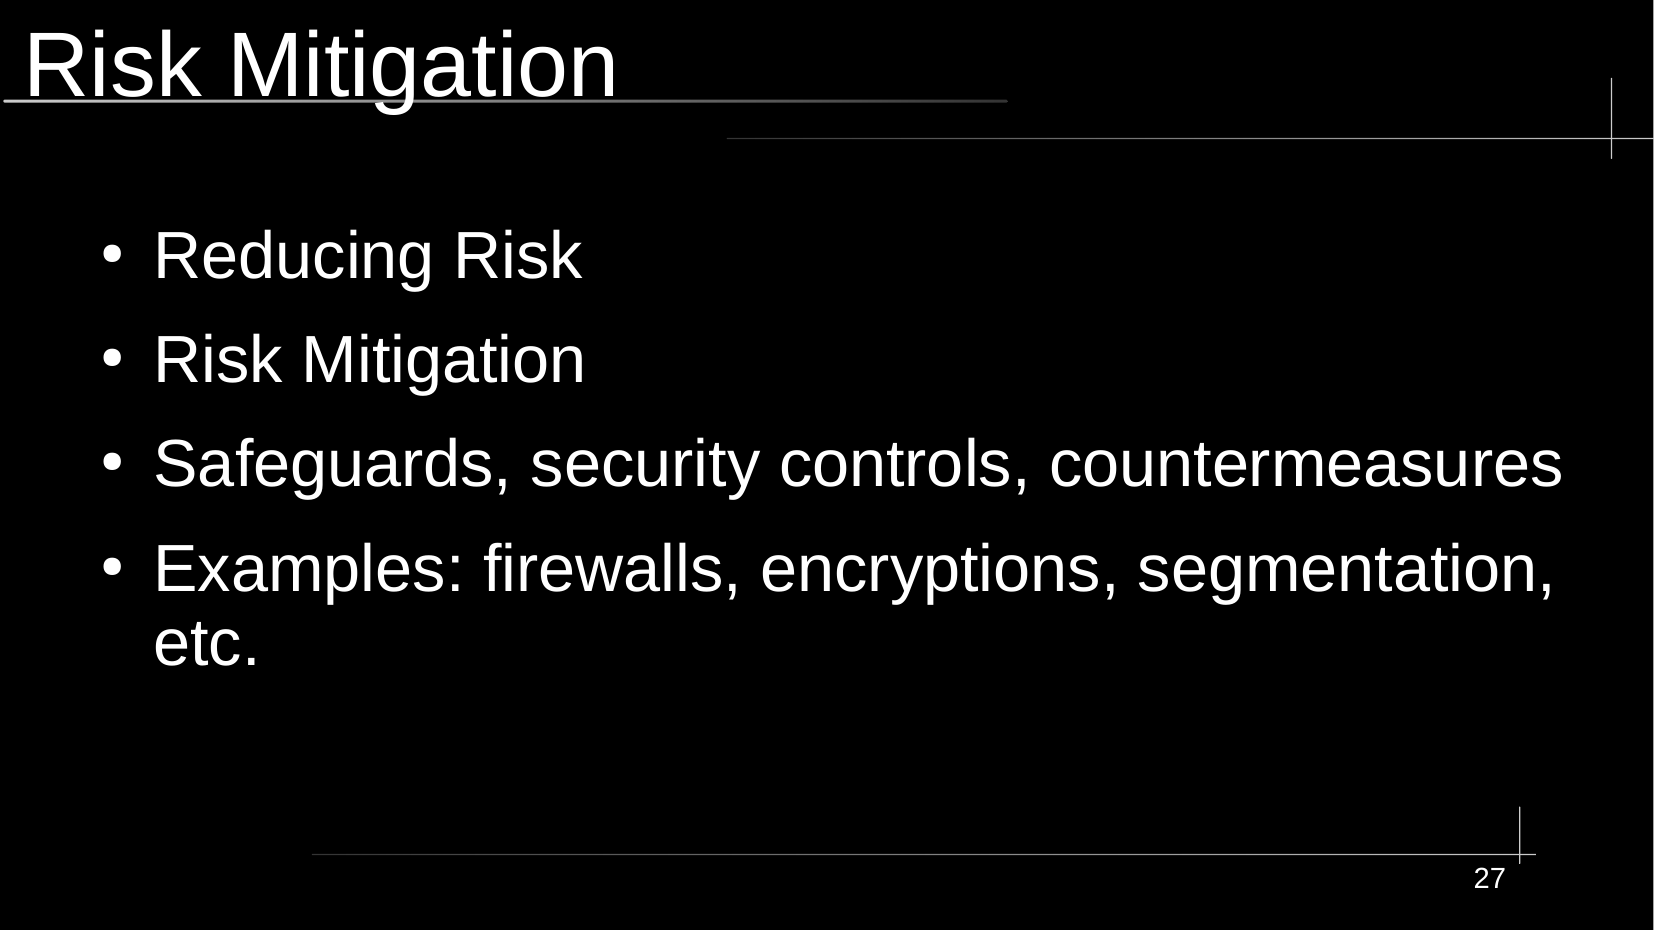

# Risk Mitigation
Reducing Risk
Risk Mitigation
Safeguards, security controls, countermeasures
Examples: firewalls, encryptions, segmentation, etc.
27